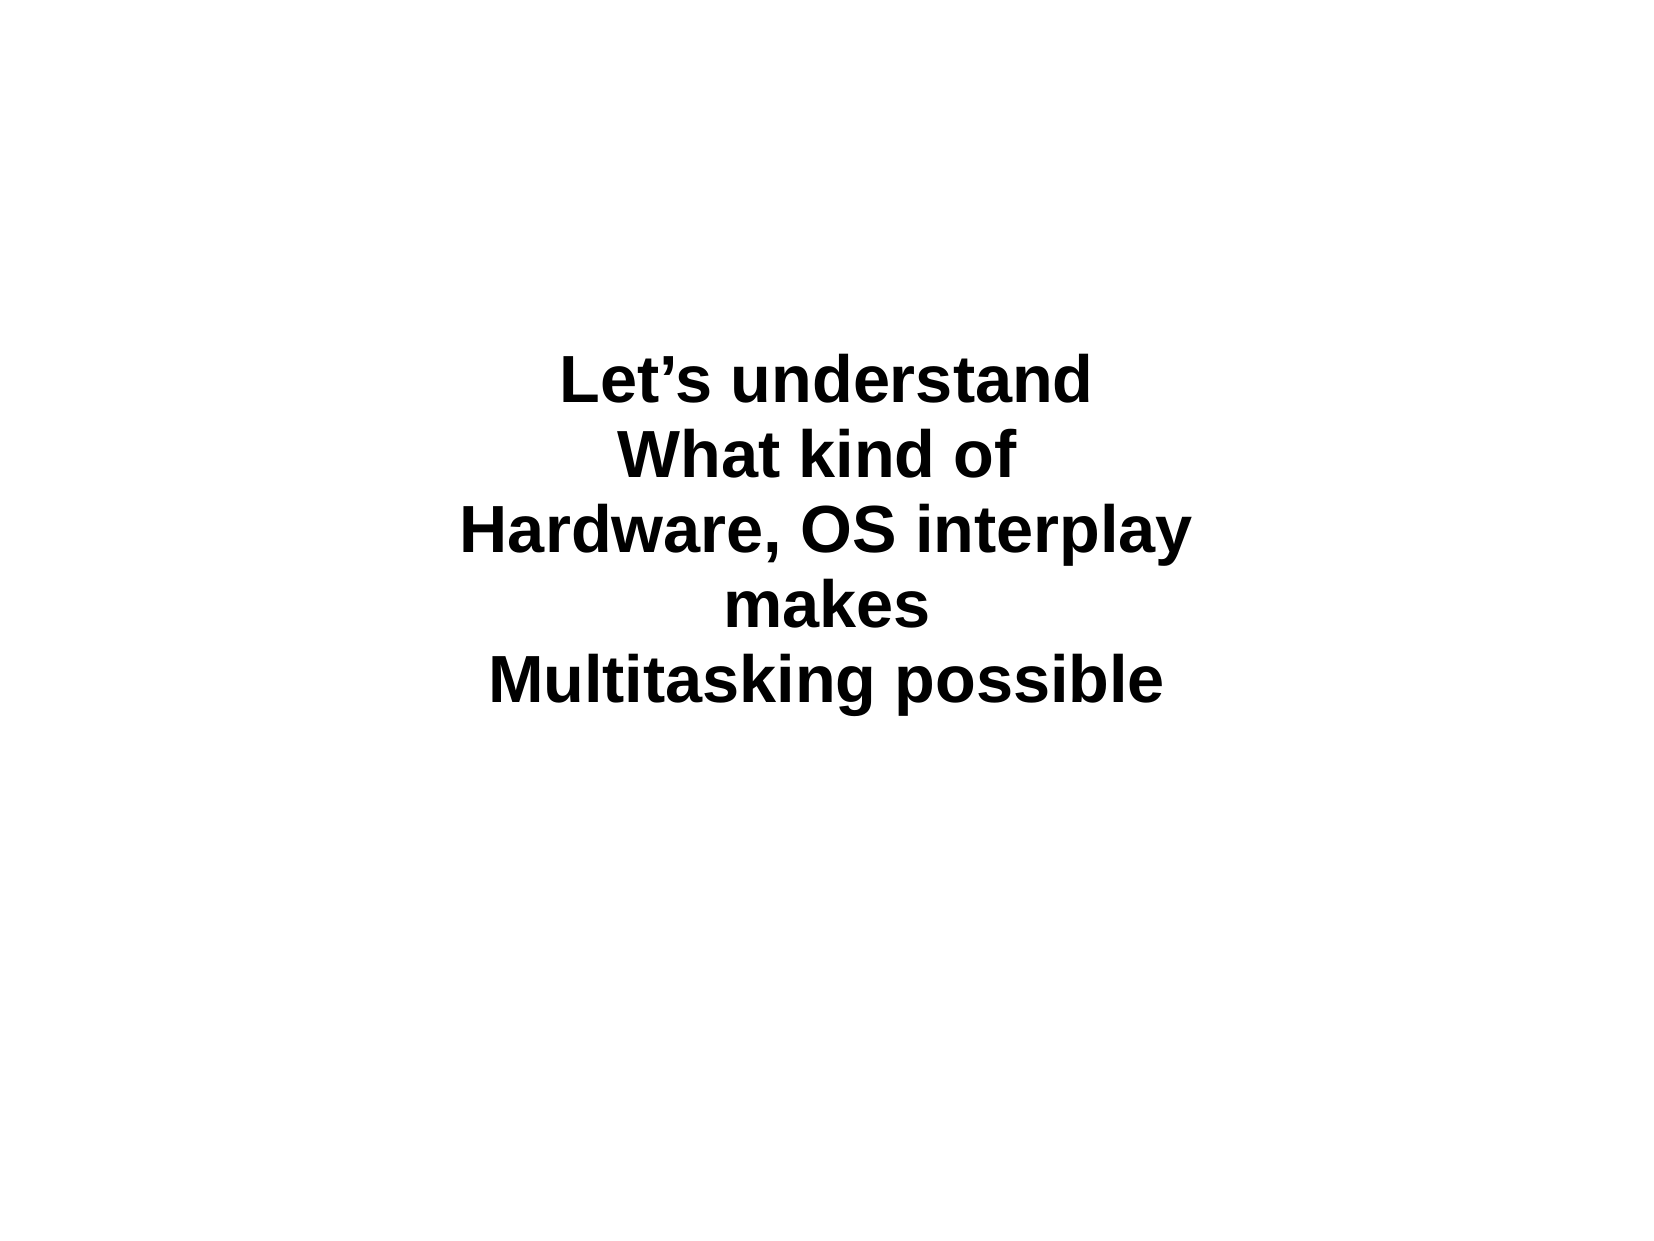

# Let’s understand
What kind of
Hardware, OS interplay
makes
Multitasking possible